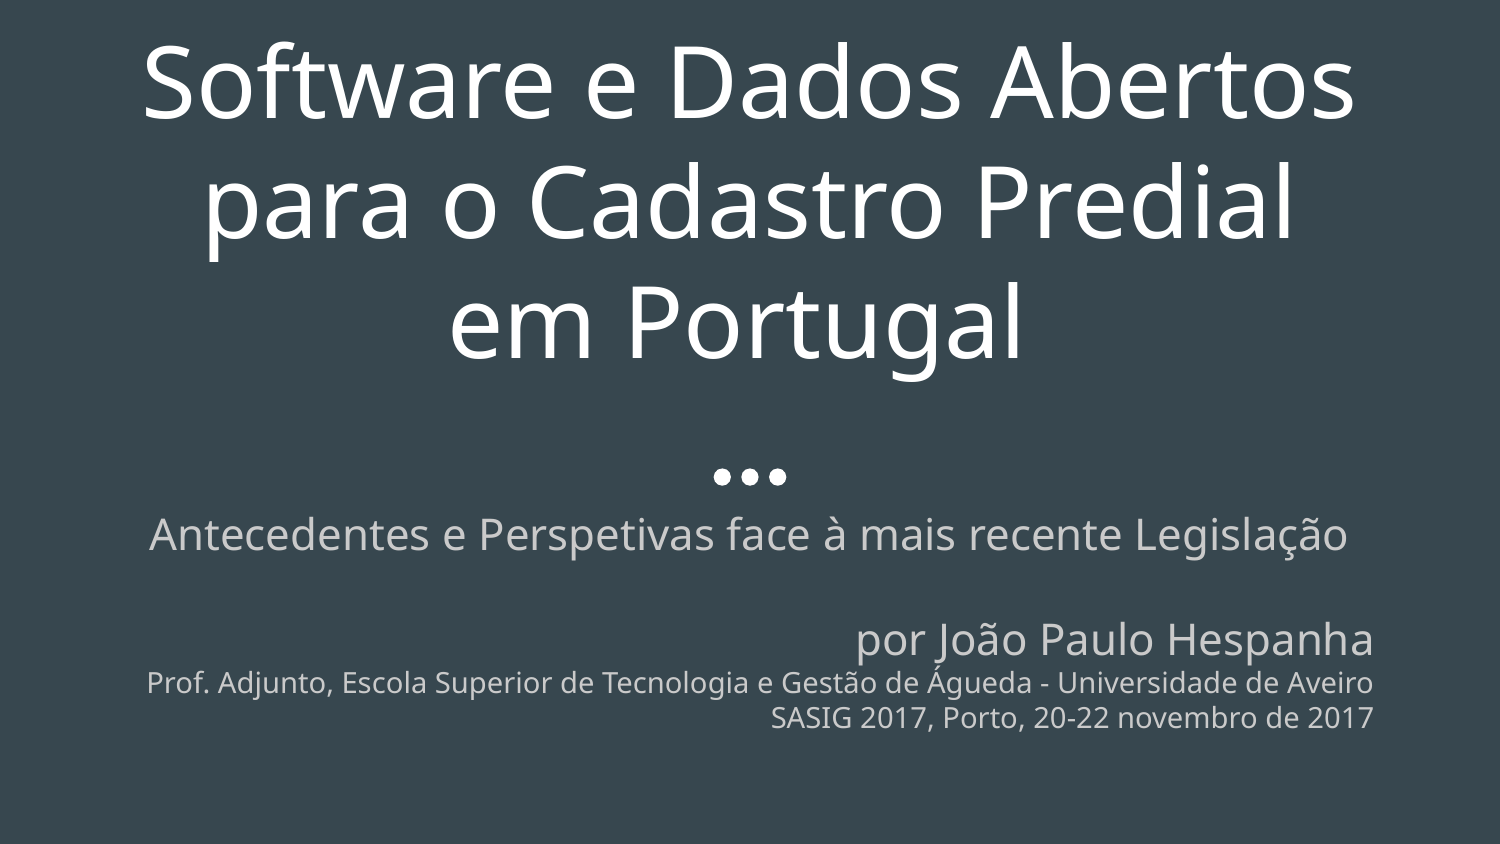

# Software e Dados Abertos para o Cadastro Predial em Portugal
Antecedentes e Perspetivas face à mais recente Legislação
por João Paulo Hespanha
Prof. Adjunto, Escola Superior de Tecnologia e Gestão de Águeda - Universidade de Aveiro
SASIG 2017, Porto, 20-22 novembro de 2017